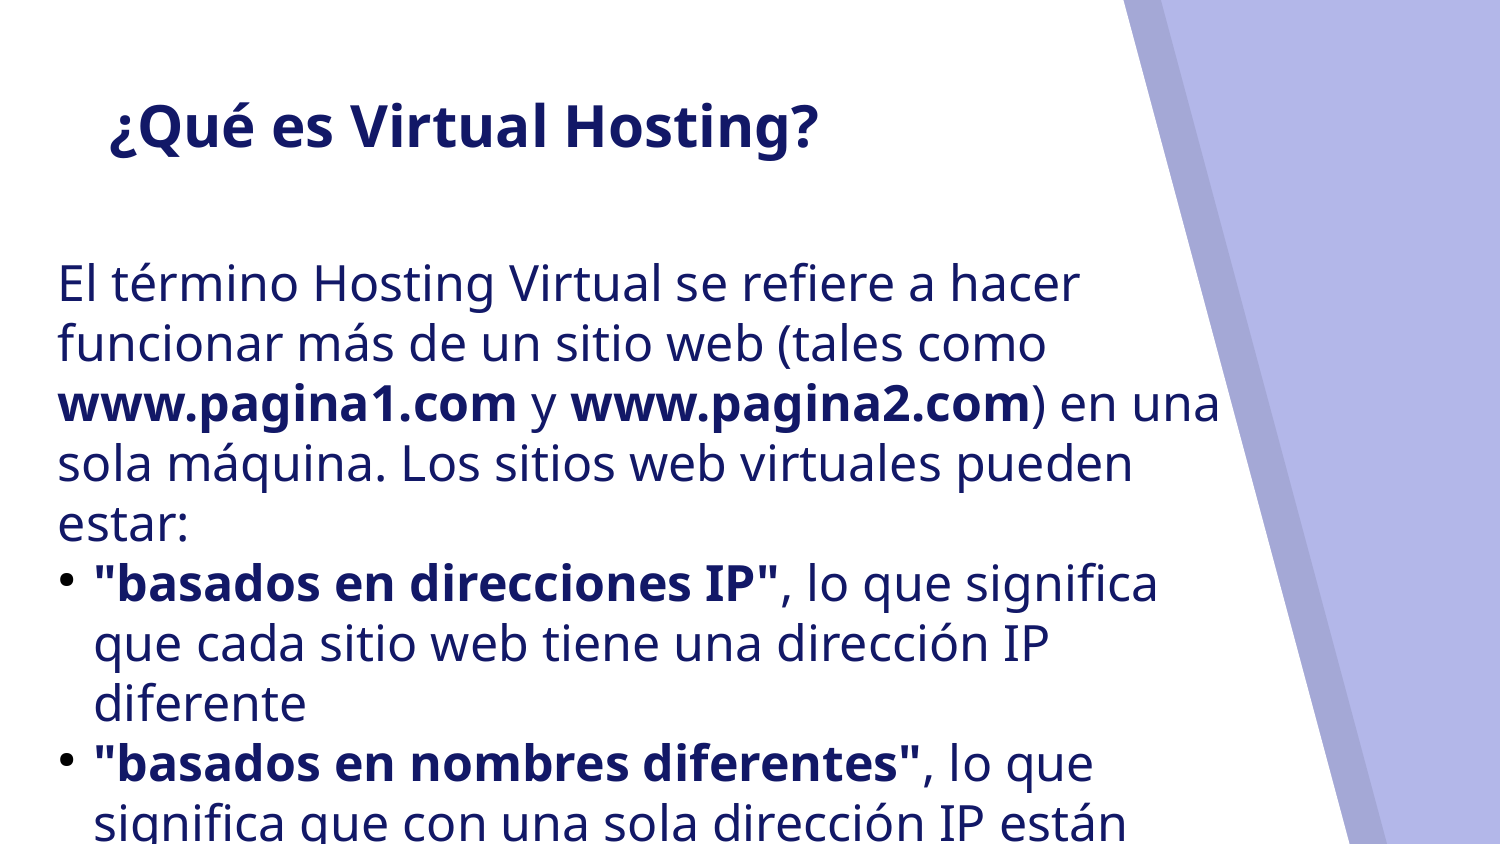

# ¿Qué es Virtual Hosting?
El término Hosting Virtual se refiere a hacer funcionar más de un sitio web (tales como www.pagina1.com y www.pagina2.com) en una sola máquina. Los sitios web virtuales pueden estar:
"basados en direcciones IP", lo que significa que cada sitio web tiene una dirección IP diferente
"basados en nombres diferentes", lo que significa que con una sola dirección IP están funcionando sitios web con diferentes nombres (de dominio).